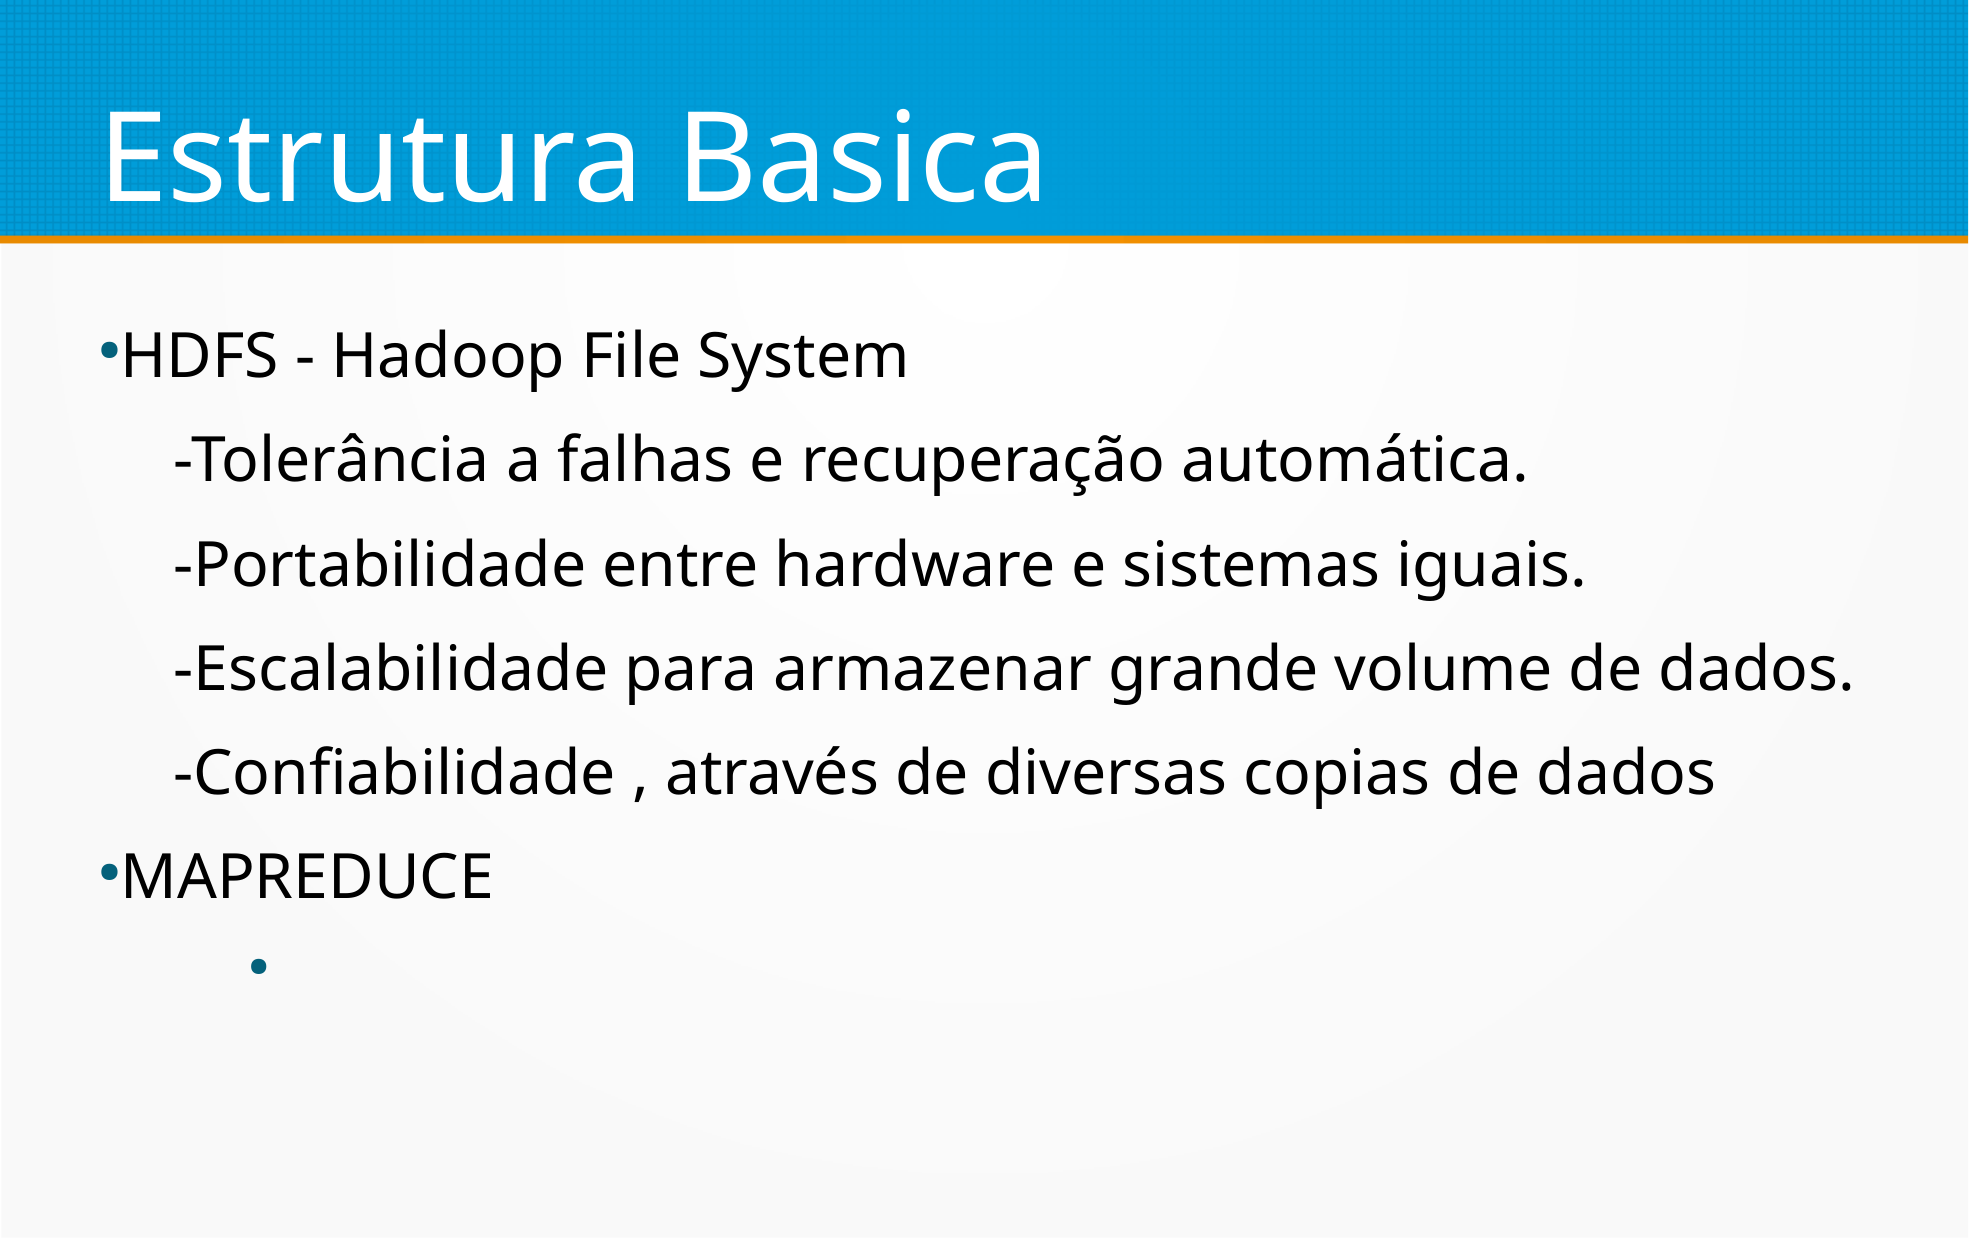

# Estrutura Basica
HDFS - Hadoop File System
	-Tolerância a falhas e recuperação automática.
	-Portabilidade entre hardware e sistemas iguais.
	-Escalabilidade para armazenar grande volume de dados.
	-Confiabilidade , através de diversas copias de dados
MAPREDUCE